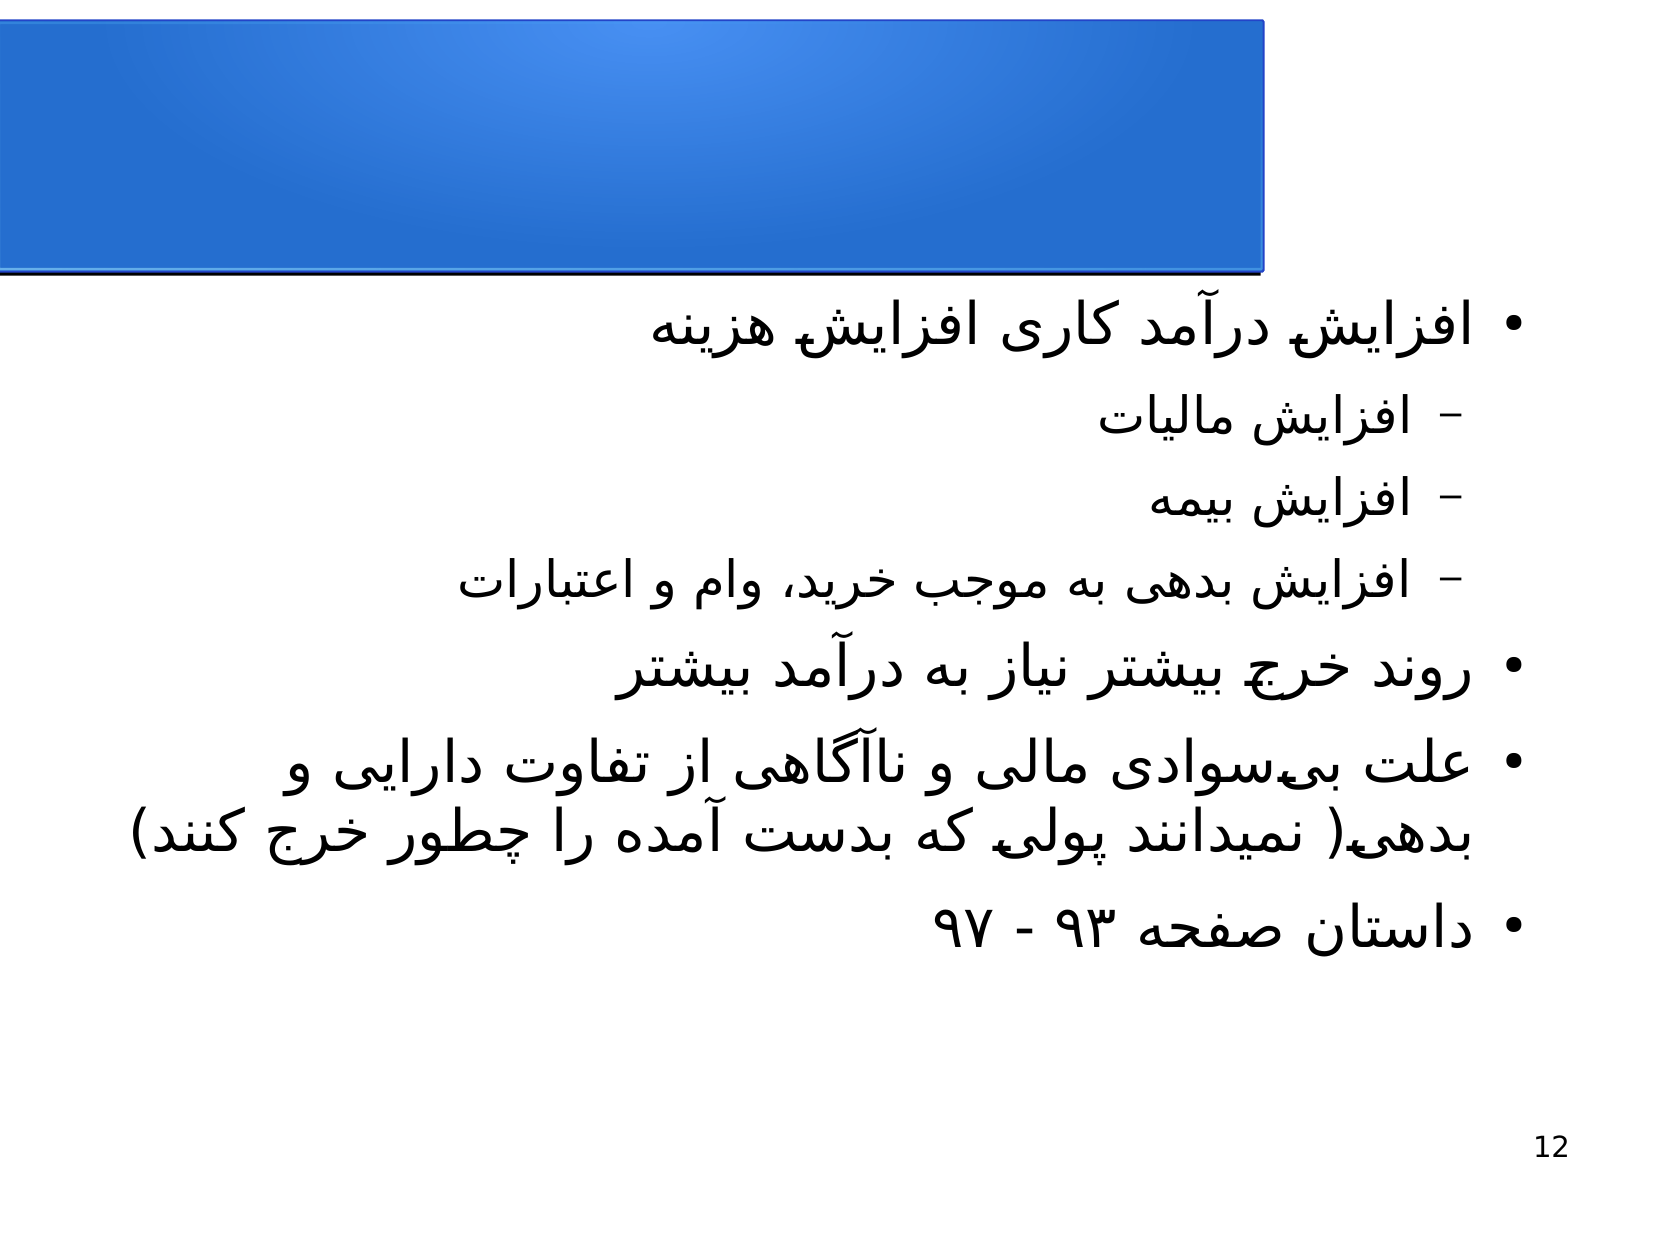

#
افزایش درآمد کاری افزایش هزینه
افزایش مالیات
افزایش بیمه
افزایش بدهی به موجب خرید، وام و اعتبارات
روند خرج بیشتر نیاز به درآمد بیشتر
علت بی‌سوادی مالی و ناآگاهی از تفاوت دارایی و بدهی( نمیدانند پولی که بدست آمده را چطور خرج کنند)
داستان صفحه ۹۳ - ۹۷
12